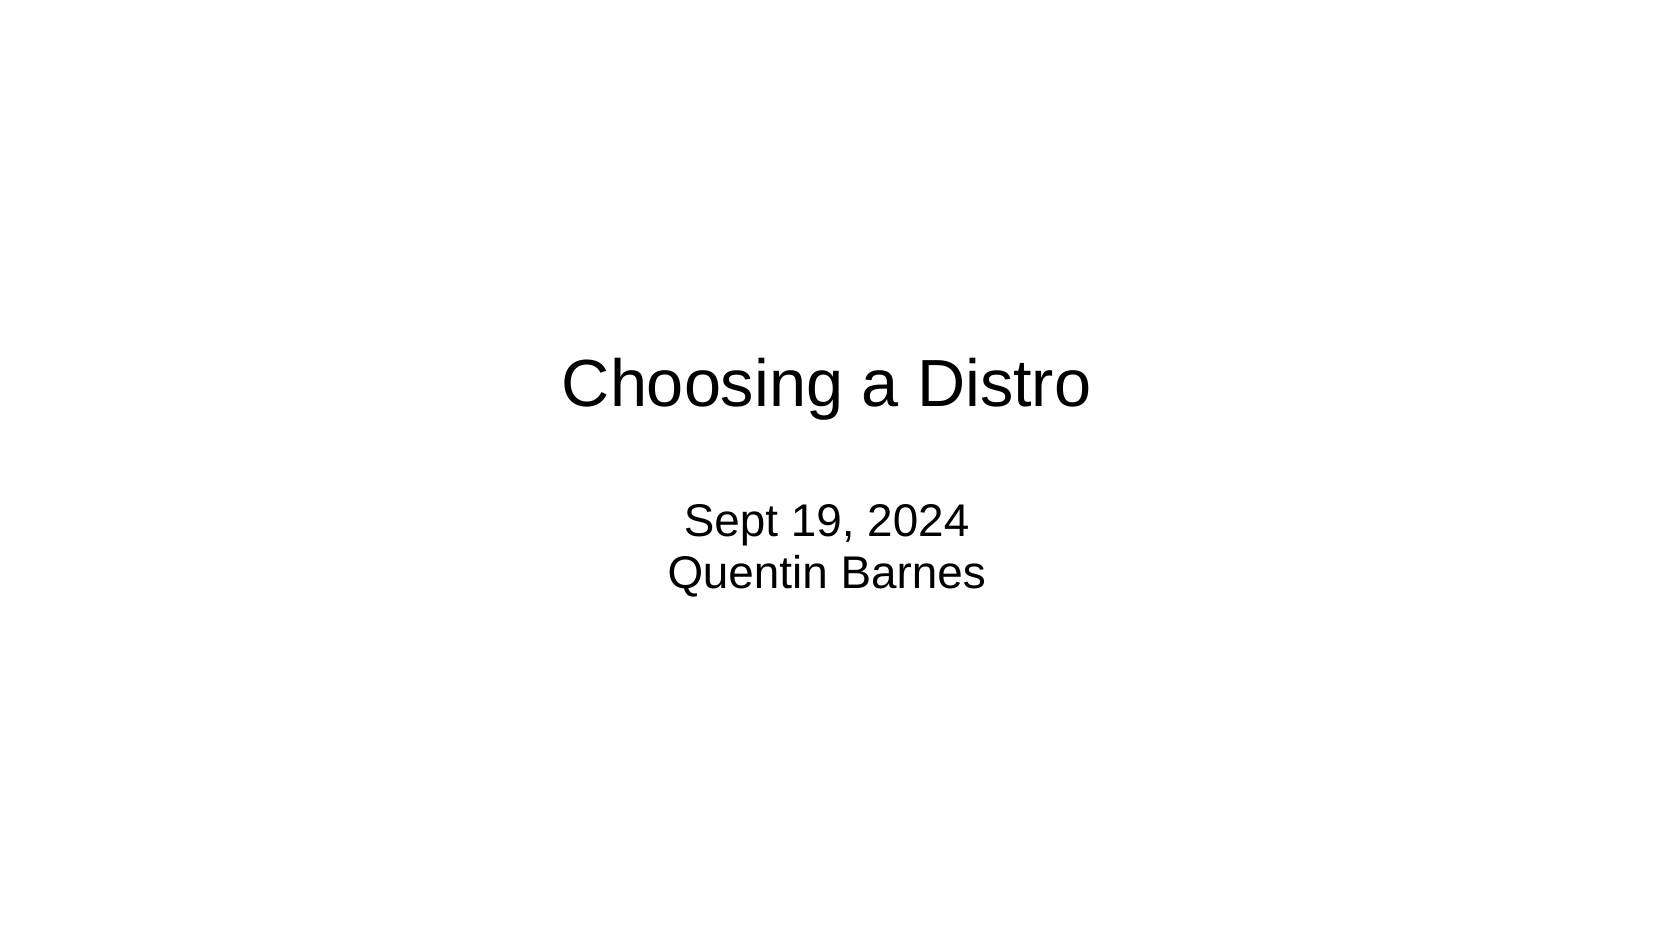

# Choosing a Distro
Sept 19, 2024
Quentin Barnes